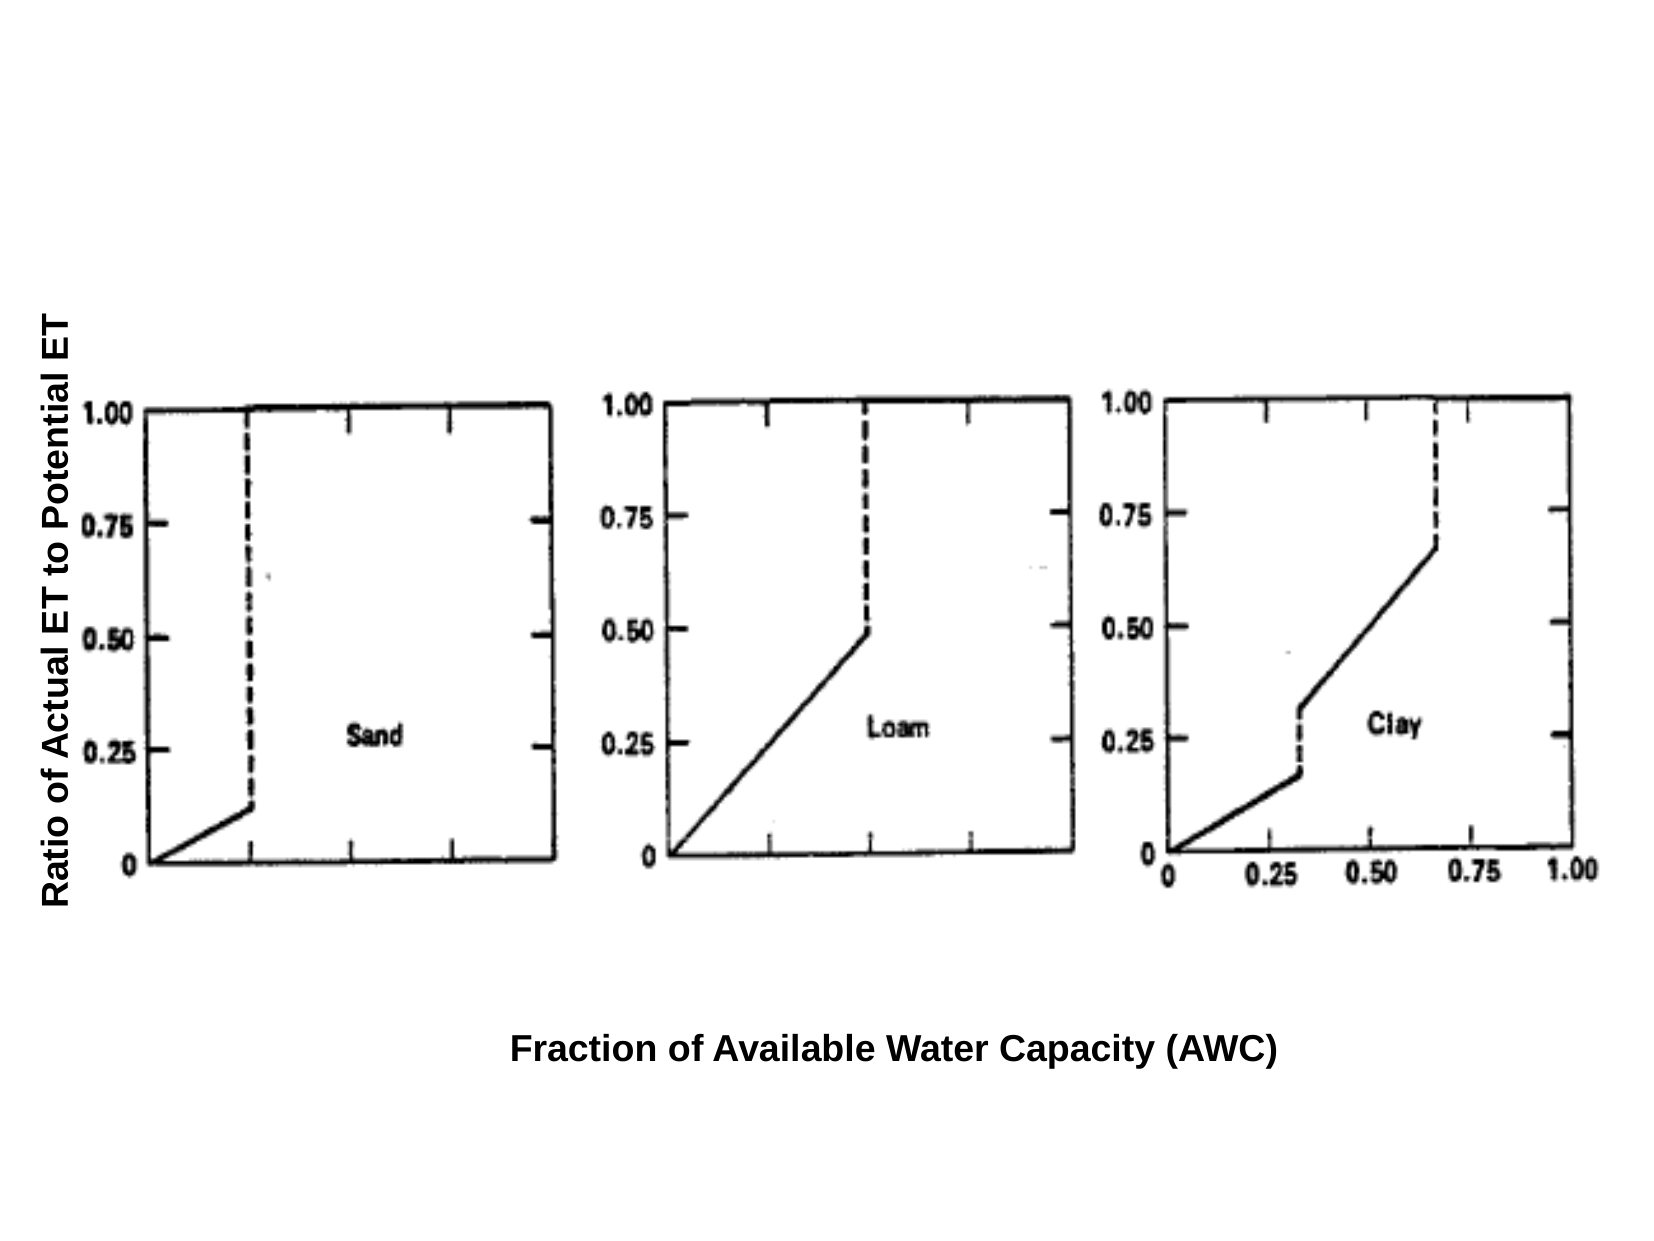

#
Ratio of Actual ET to Potential ET
Fraction of Available Water Capacity (AWC)